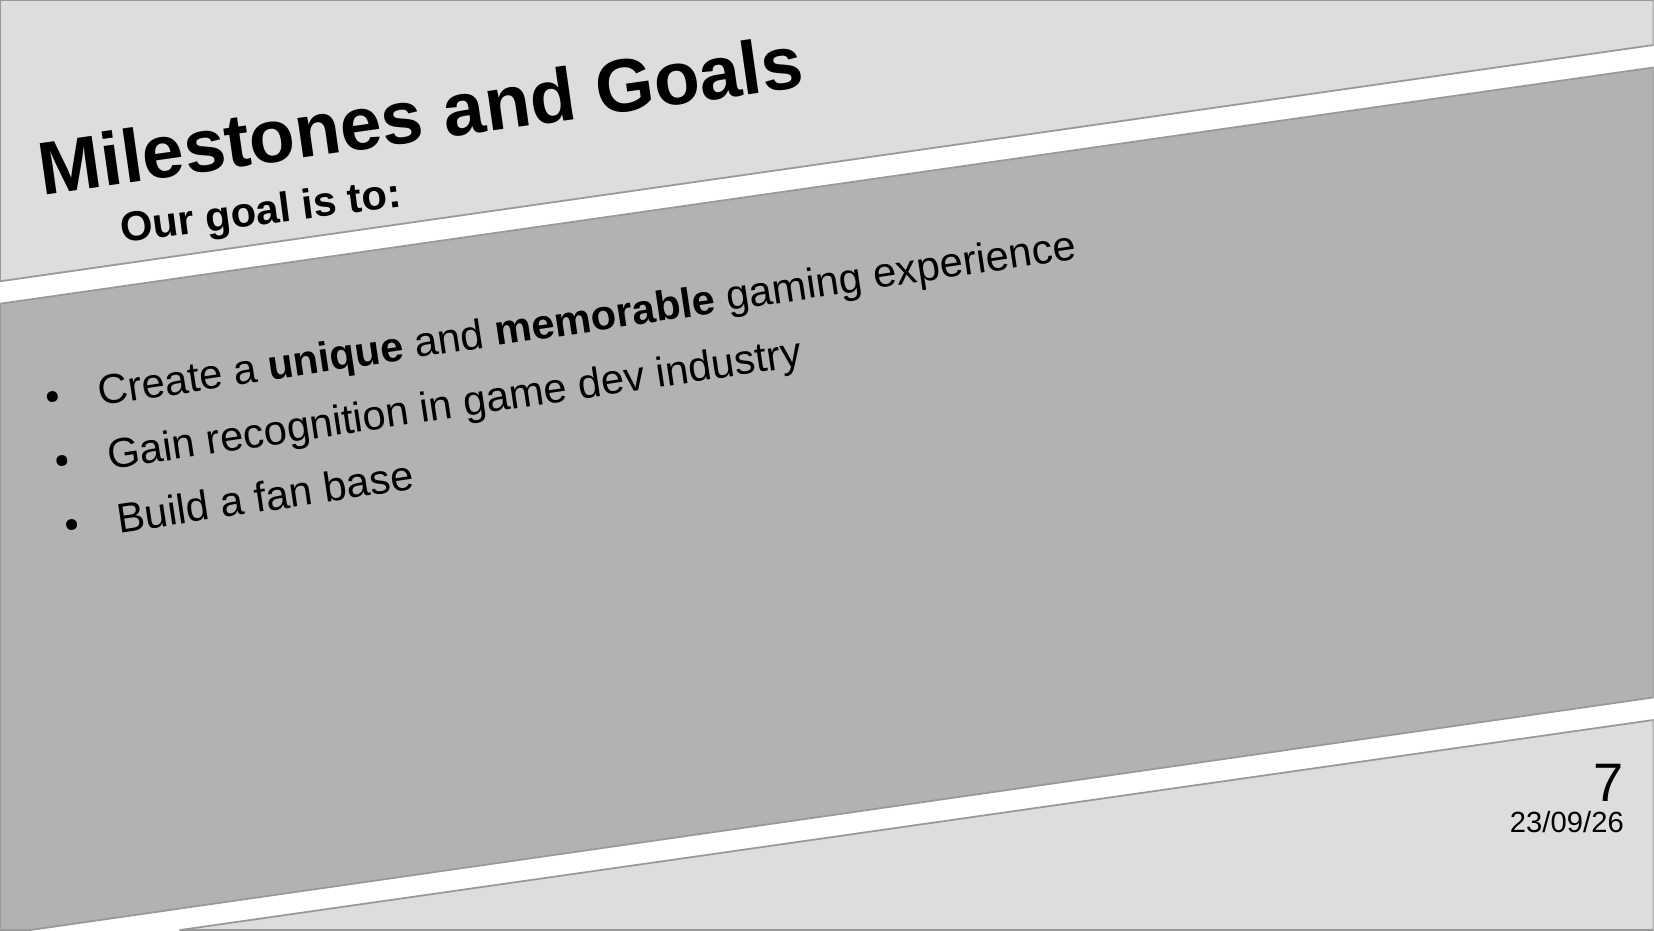

# Milestones and Goals
Our goal is to:
Create a unique and memorable gaming experience
Gain recognition in game dev industry
Build a fan base
7